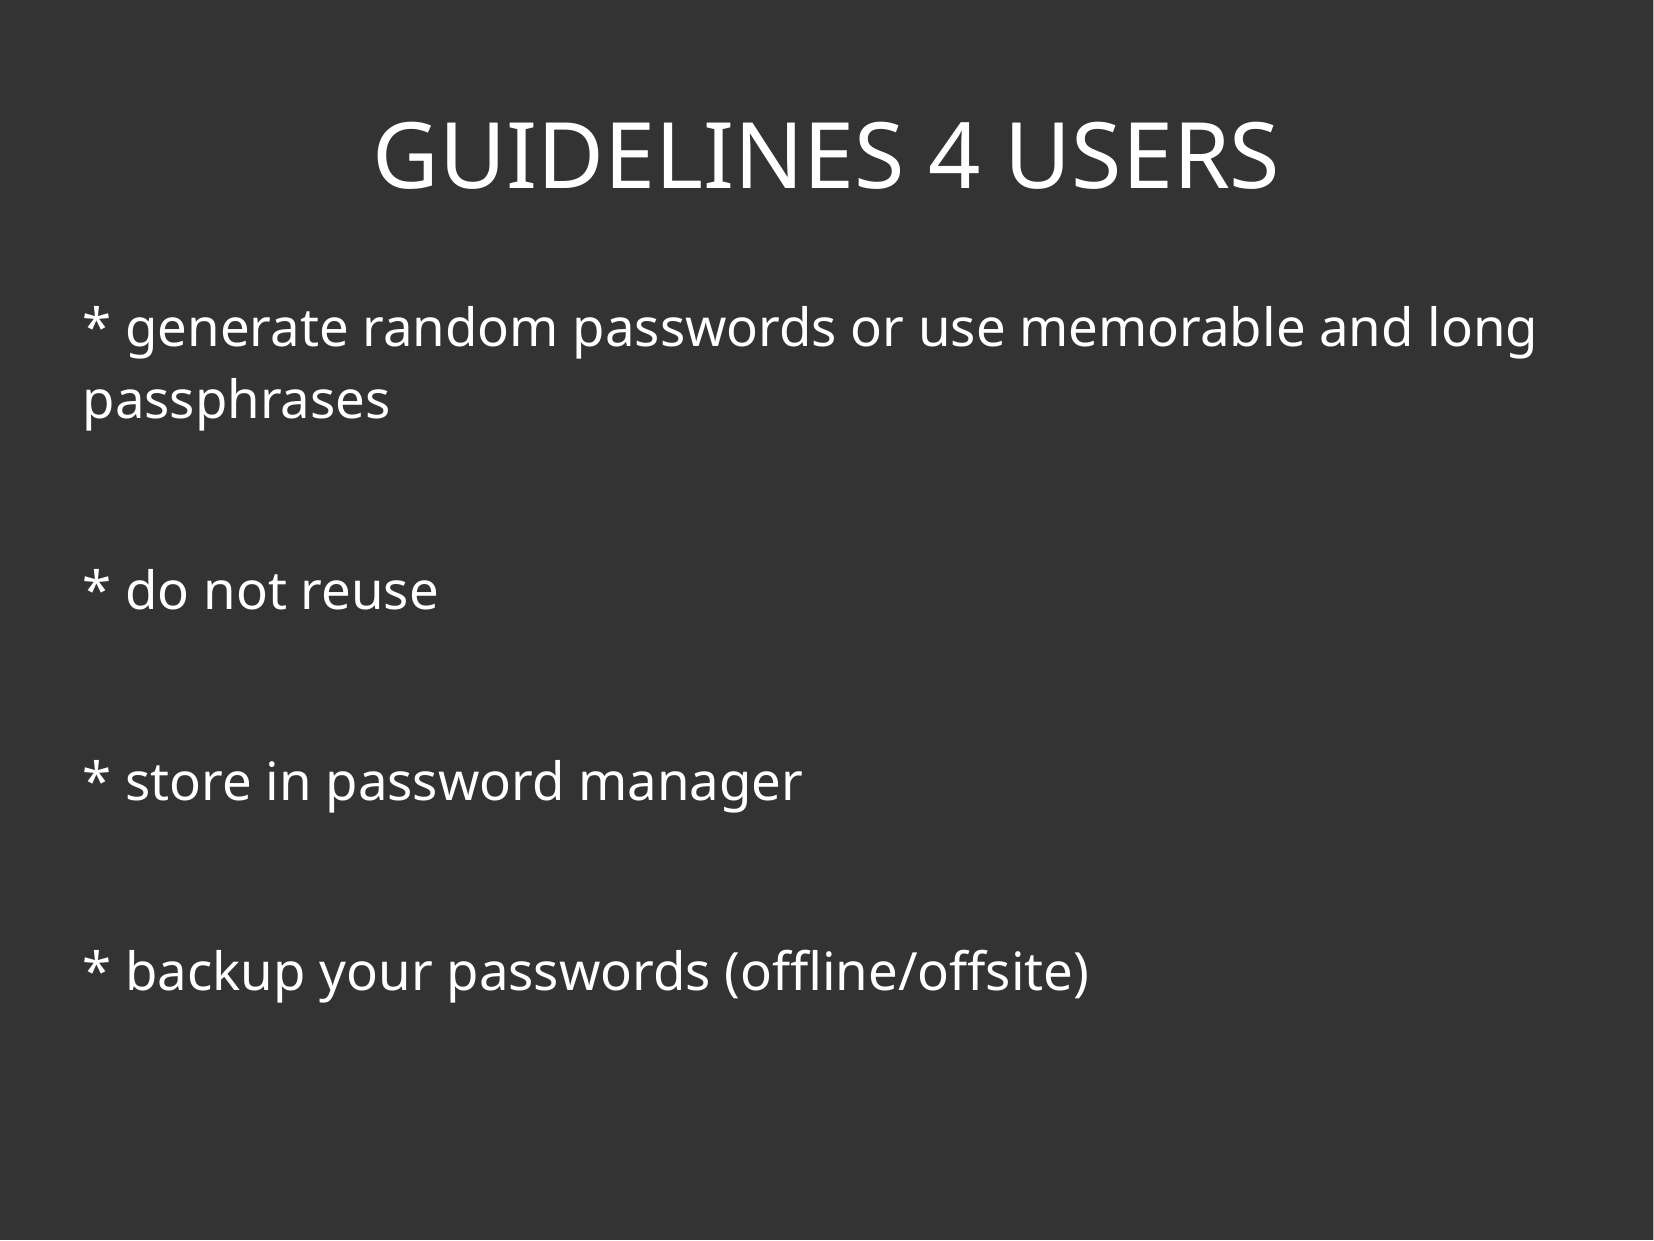

# GUIDELINES 4 USERS
* generate random passwords or use memorable and long passphrases
* do not reuse
* store in password manager
* backup your passwords (offline/offsite)